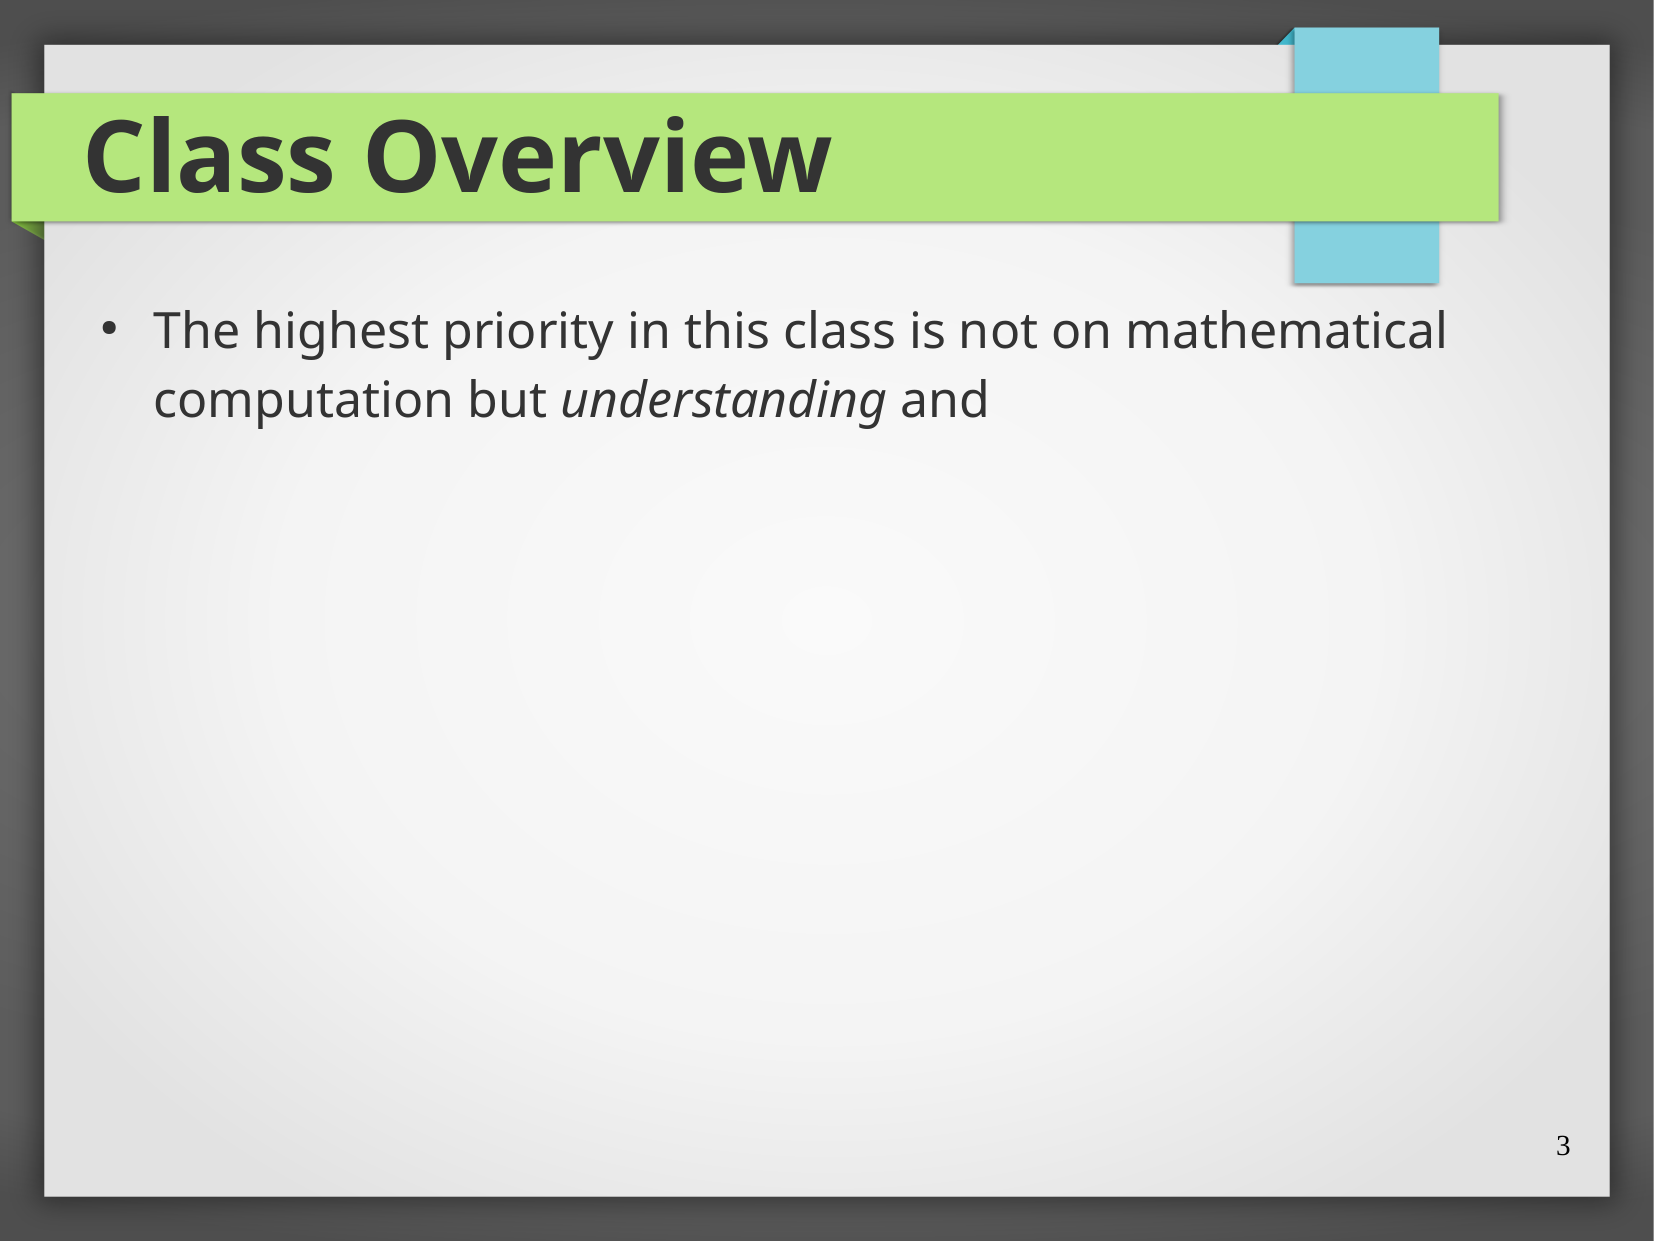

# Class Overview
The highest priority in this class is not on mathematical computation but understanding and
3